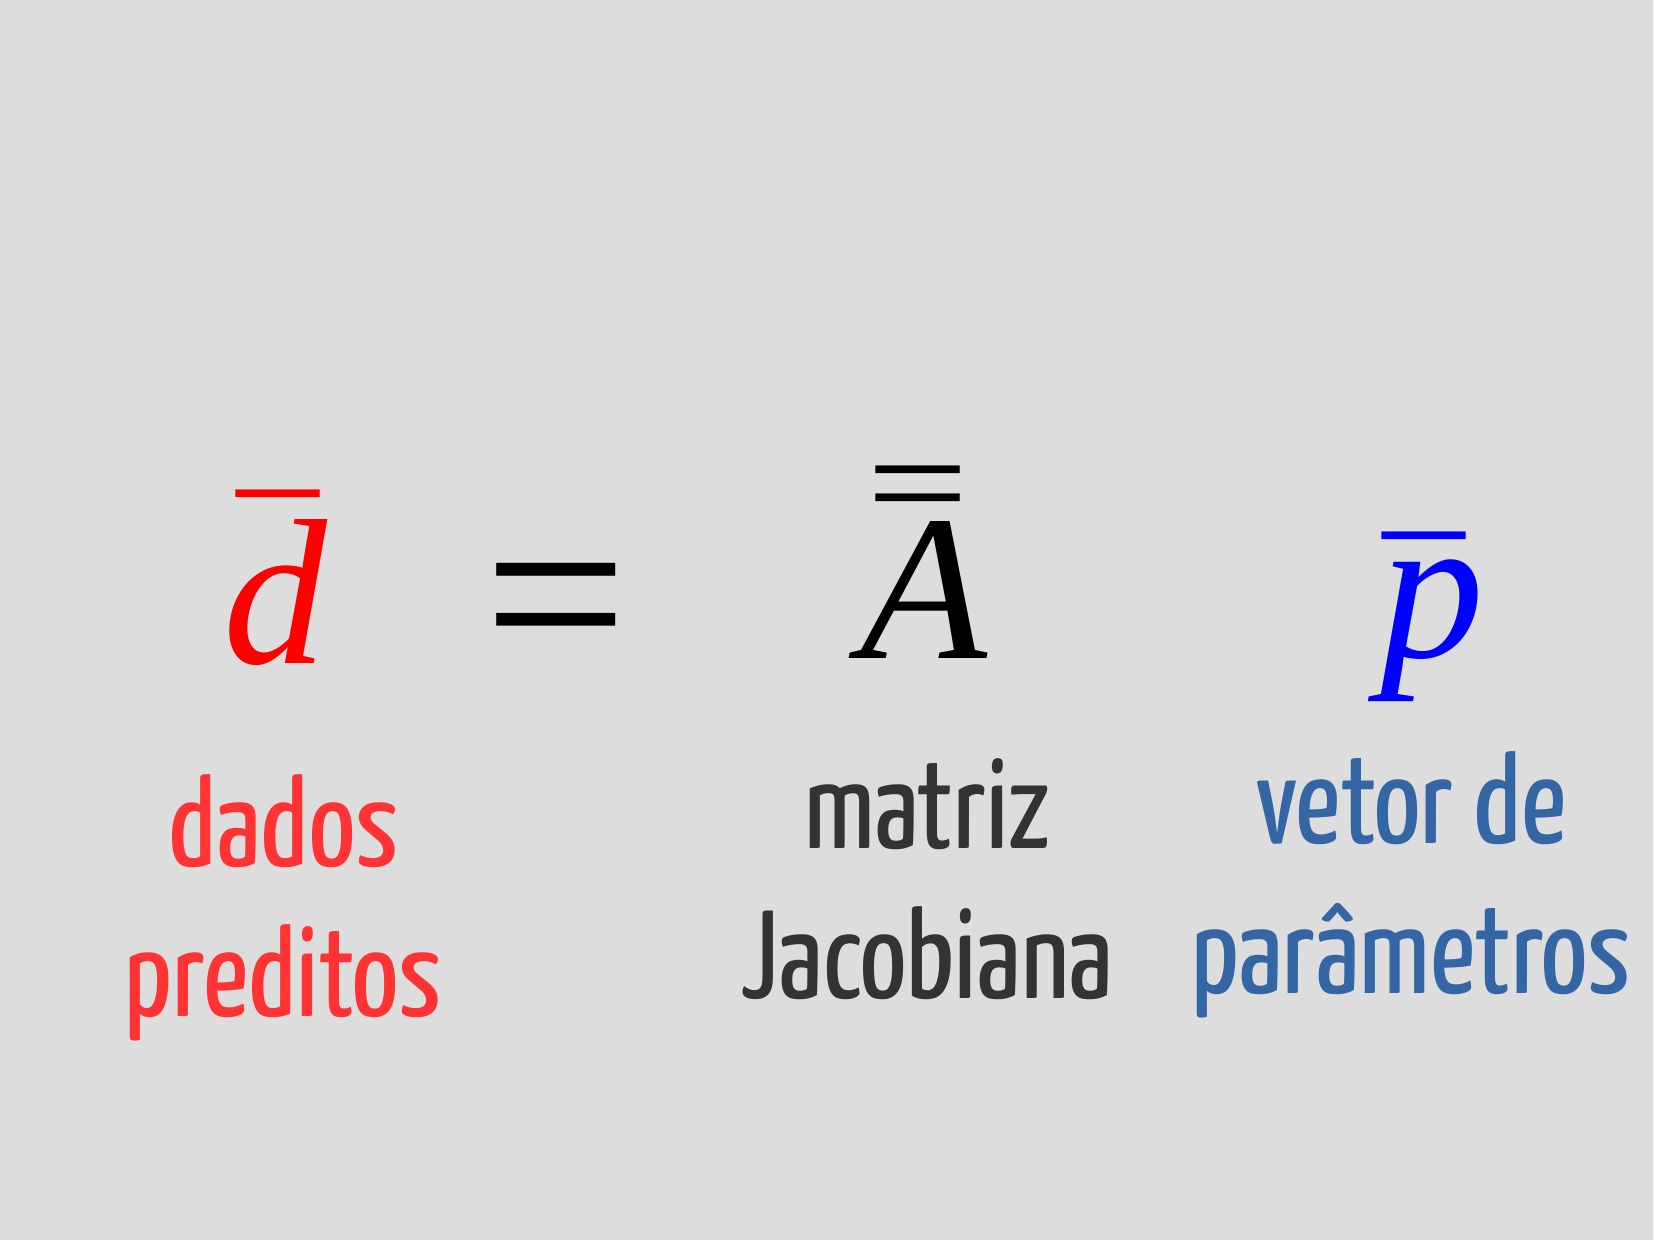

vetor de
parâmetros
matriz
Jacobiana
# dados preditos